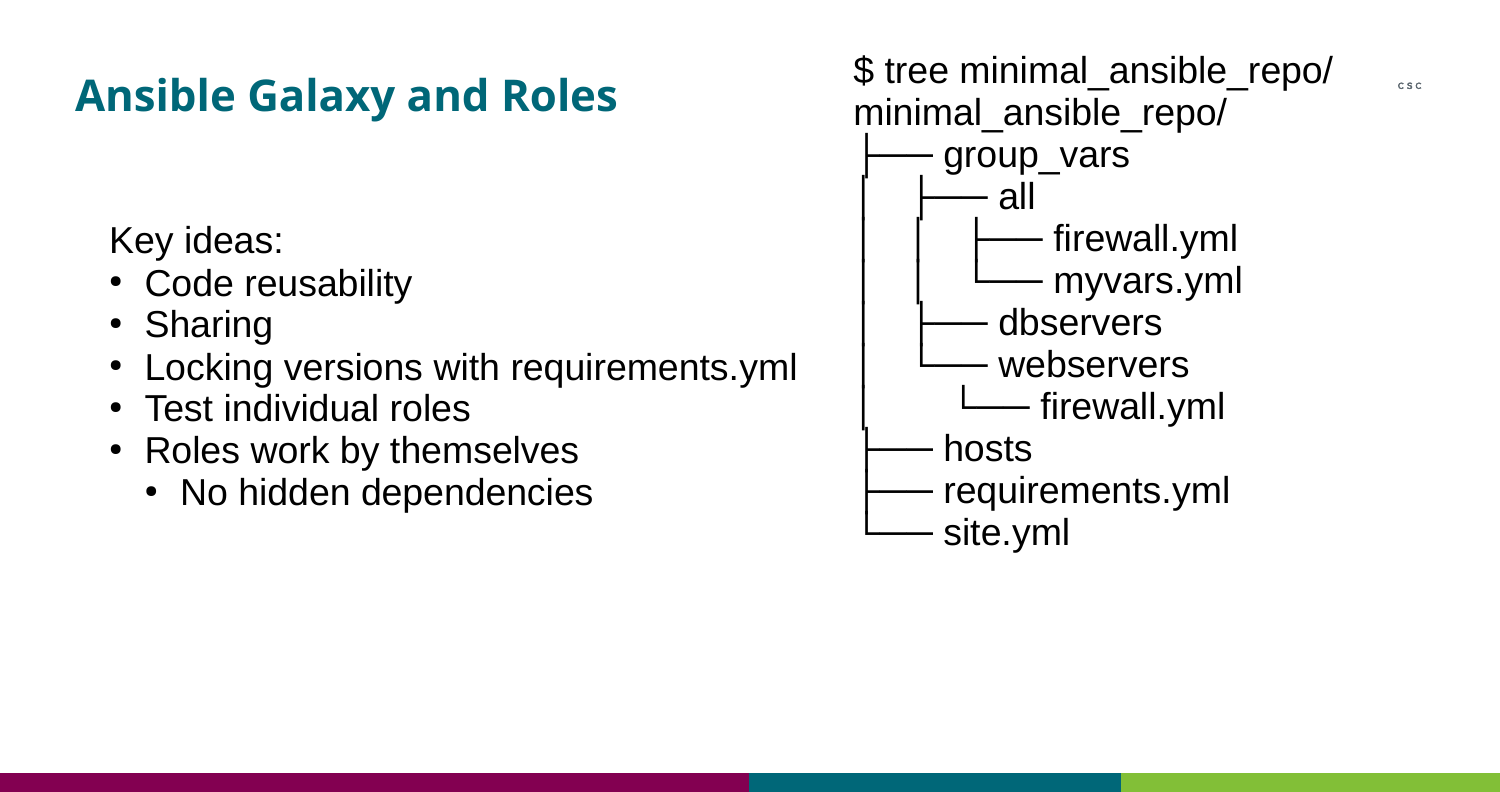

# Ansible Galaxy and Roles
$ tree minimal_ansible_repo/
minimal_ansible_repo/
├── group_vars
│   ├── all
│   │   ├── firewall.yml
│   │   └── myvars.yml
│   ├── dbservers
│   └── webservers
│   └── firewall.yml
├── hosts
├── requirements.yml
└── site.yml
Key ideas:
Code reusability
Sharing
Locking versions with requirements.yml
Test individual roles
Roles work by themselves
No hidden dependencies